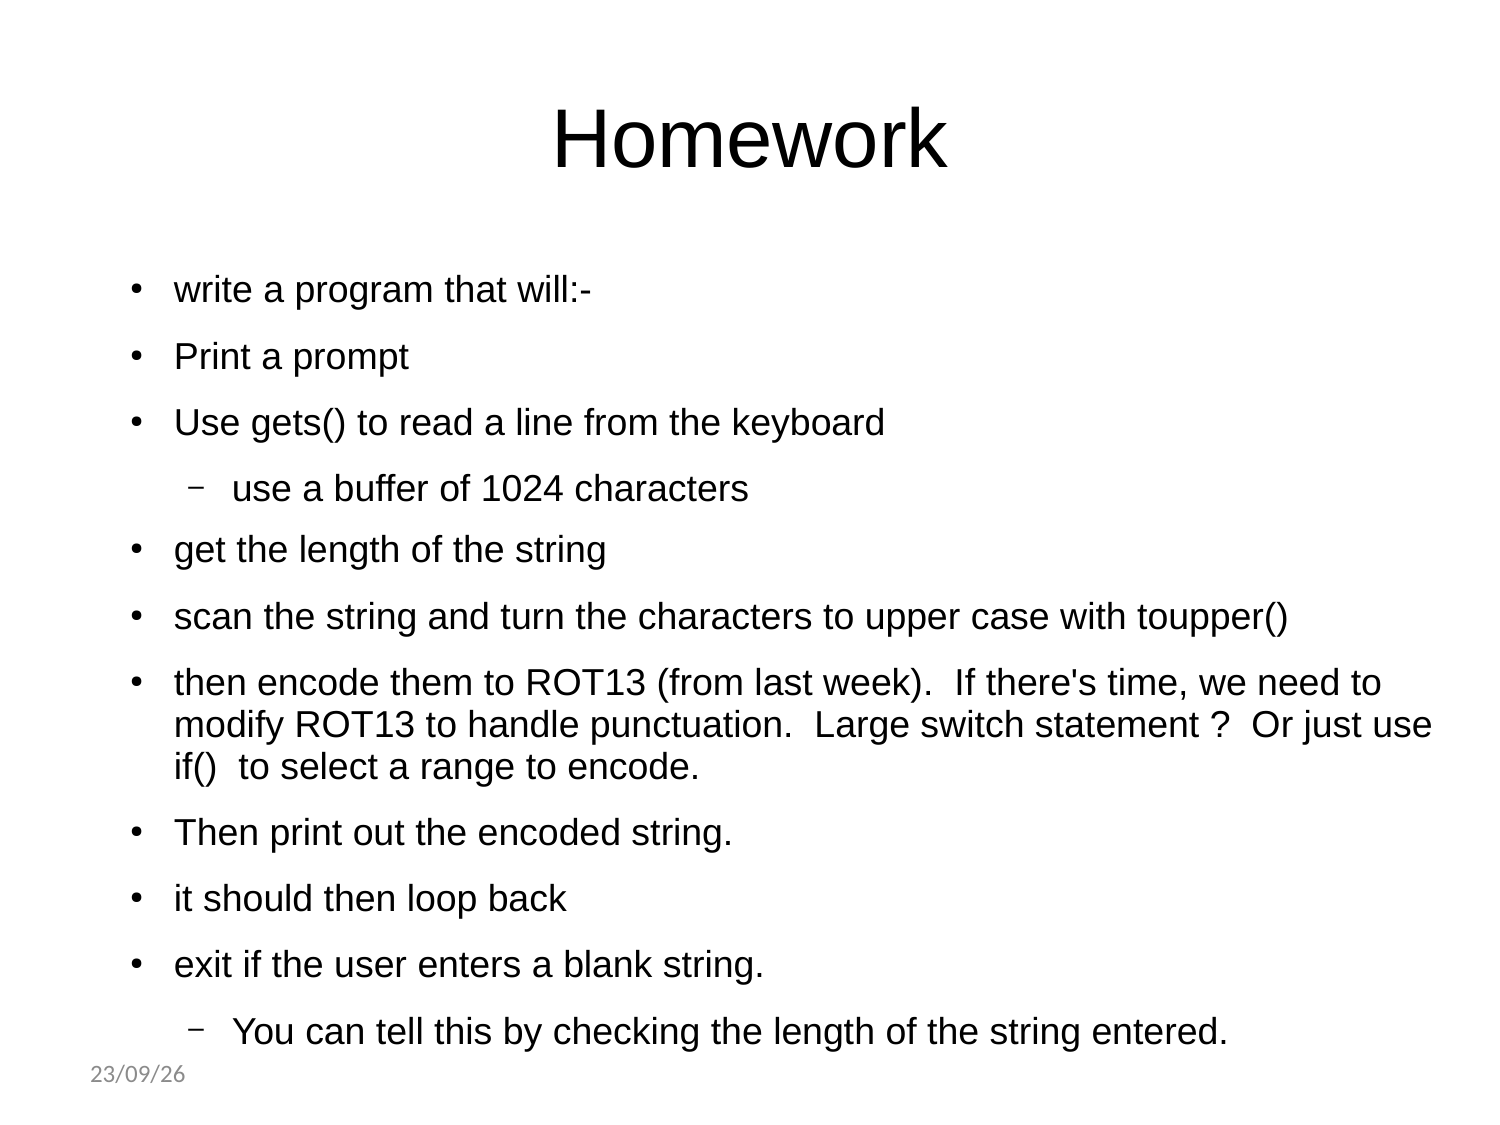

# Homework
write a program that will:-
Print a prompt
Use gets() to read a line from the keyboard
use a buffer of 1024 characters
get the length of the string
scan the string and turn the characters to upper case with toupper()
then encode them to ROT13 (from last week). If there's time, we need to modify ROT13 to handle punctuation. Large switch statement ? Or just use if() to select a range to encode.
Then print out the encoded string.
it should then loop back
exit if the user enters a blank string.
You can tell this by checking the length of the string entered.